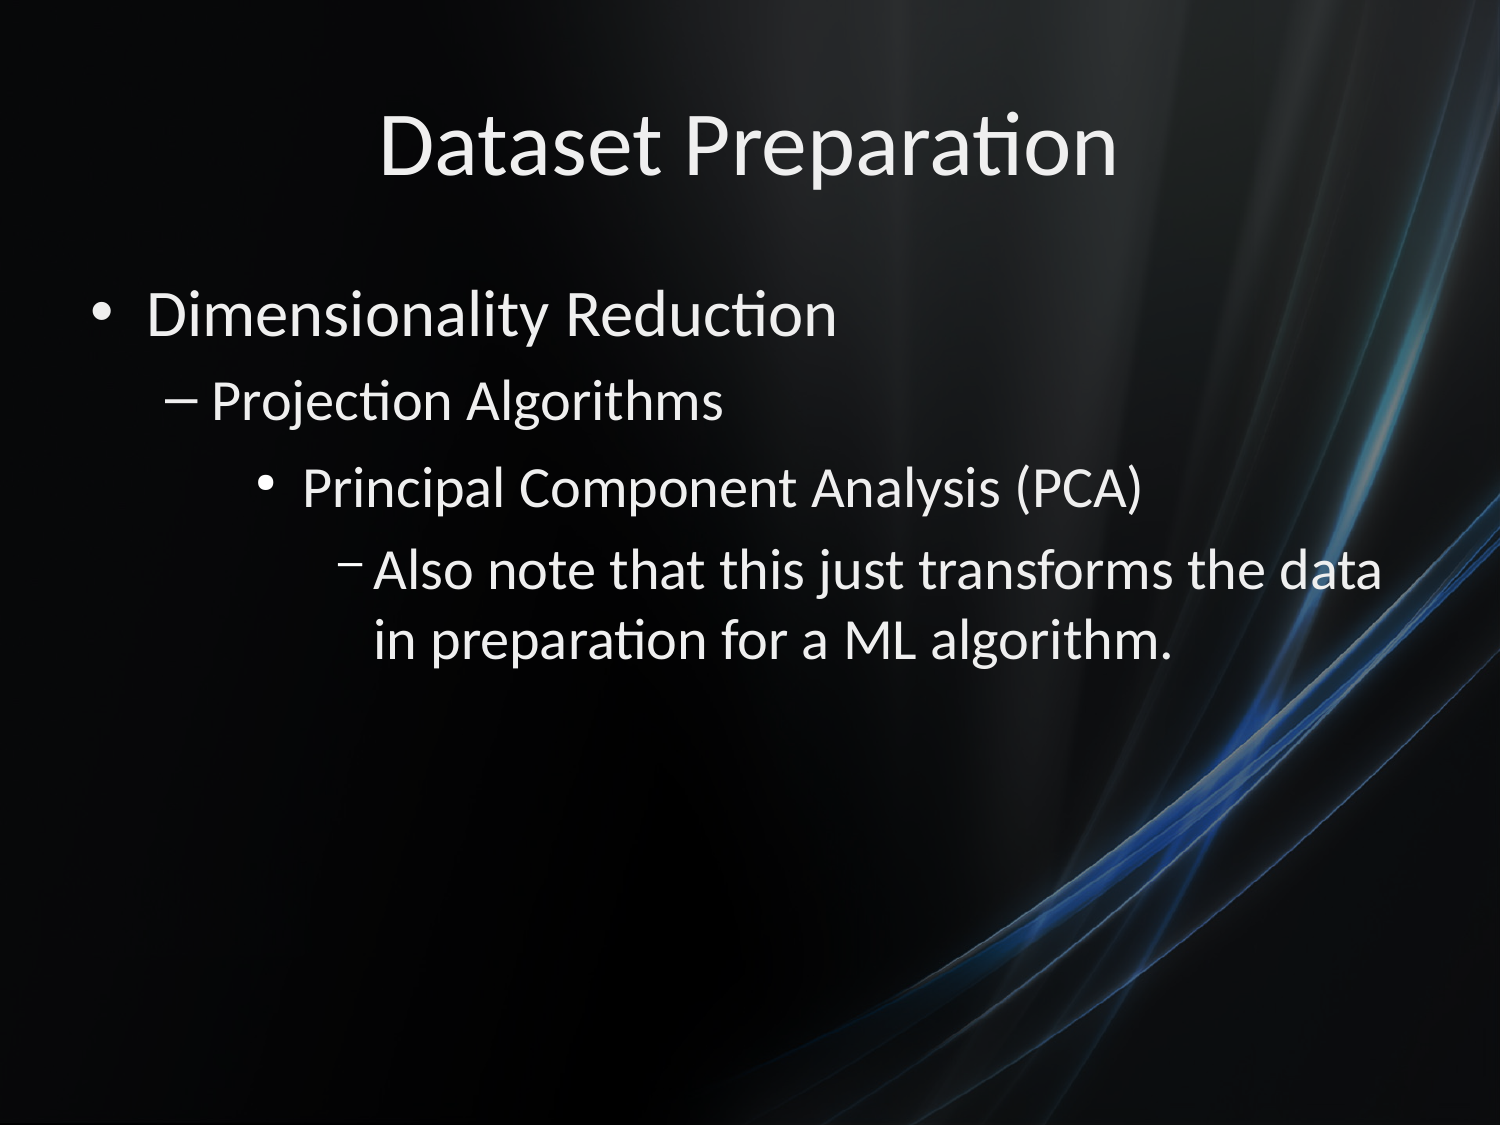

# Dataset Preparation
Dimensionality Reduction
Projection Algorithms
Principal Component Analysis (PCA)
Also note that this just transforms the data in preparation for a ML algorithm.